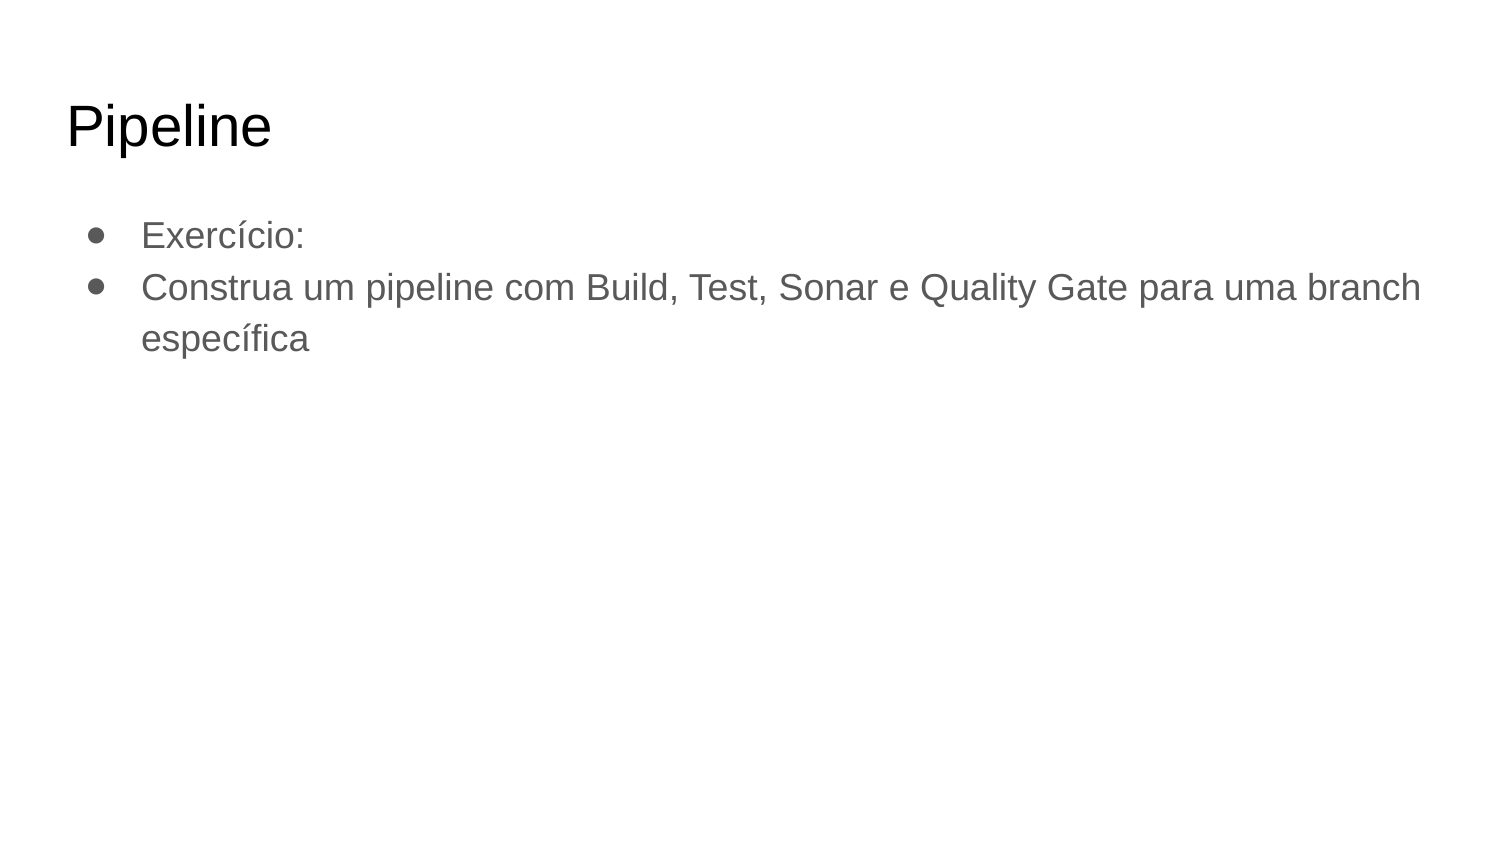

# Pipeline
Exercício:
Construa um pipeline com Build, Test, Sonar e Quality Gate para uma branch específica